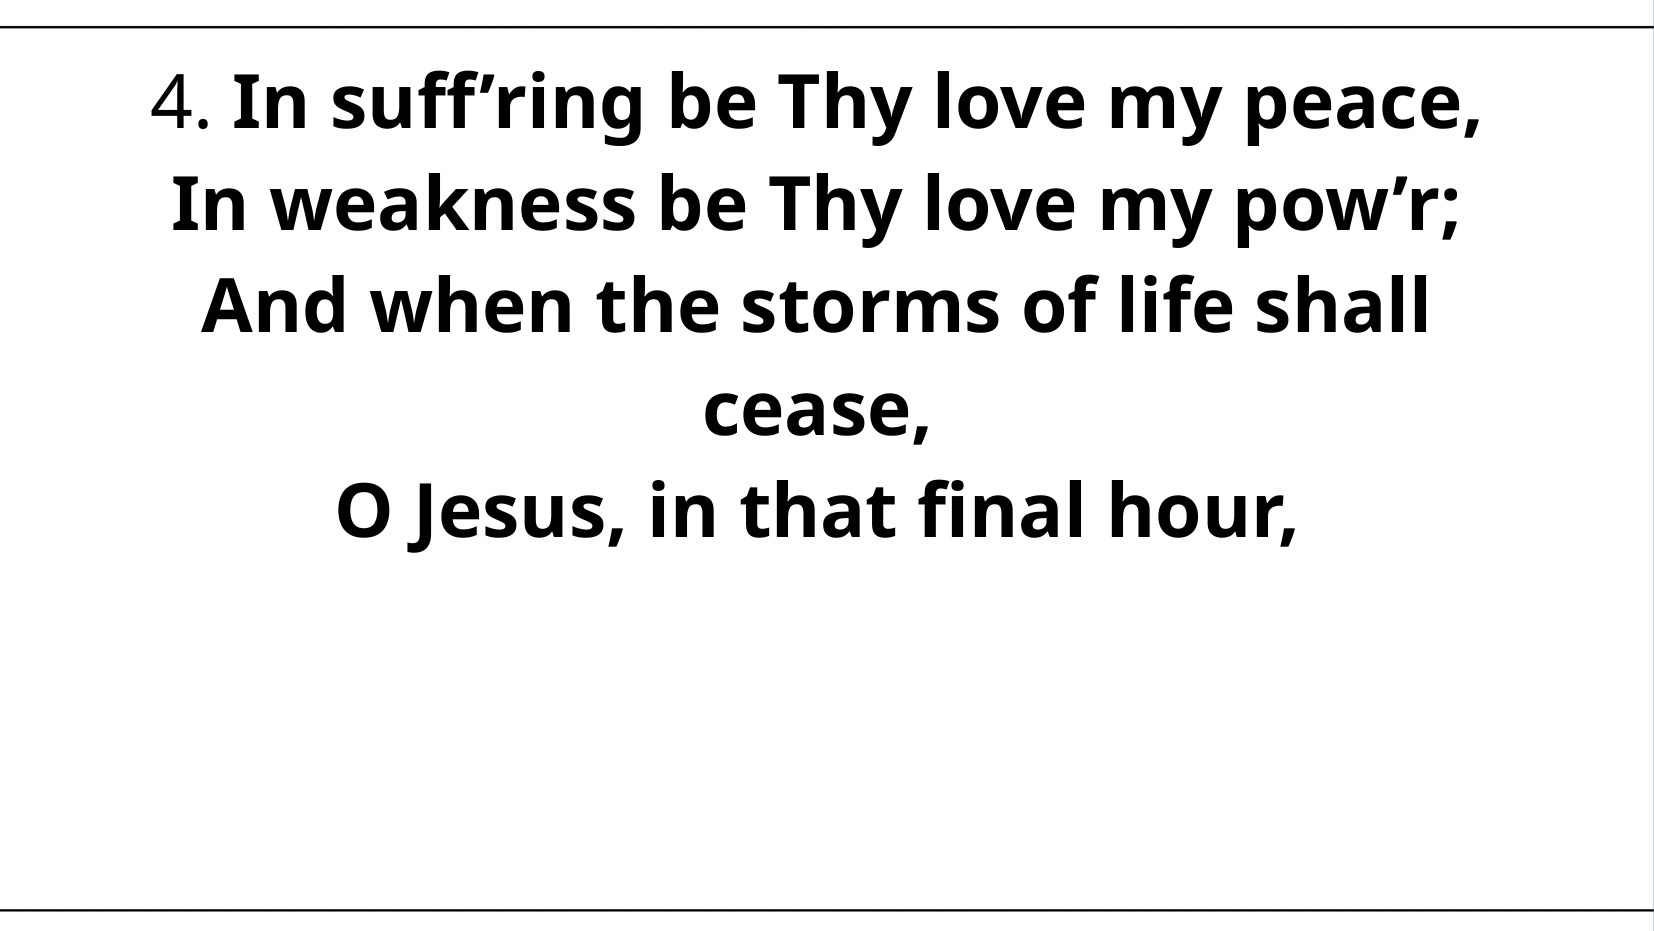

4. In suff’ring be Thy love my peace,
In weakness be Thy love my pow’r;
And when the storms of life shall cease,
O Jesus, in that final hour,